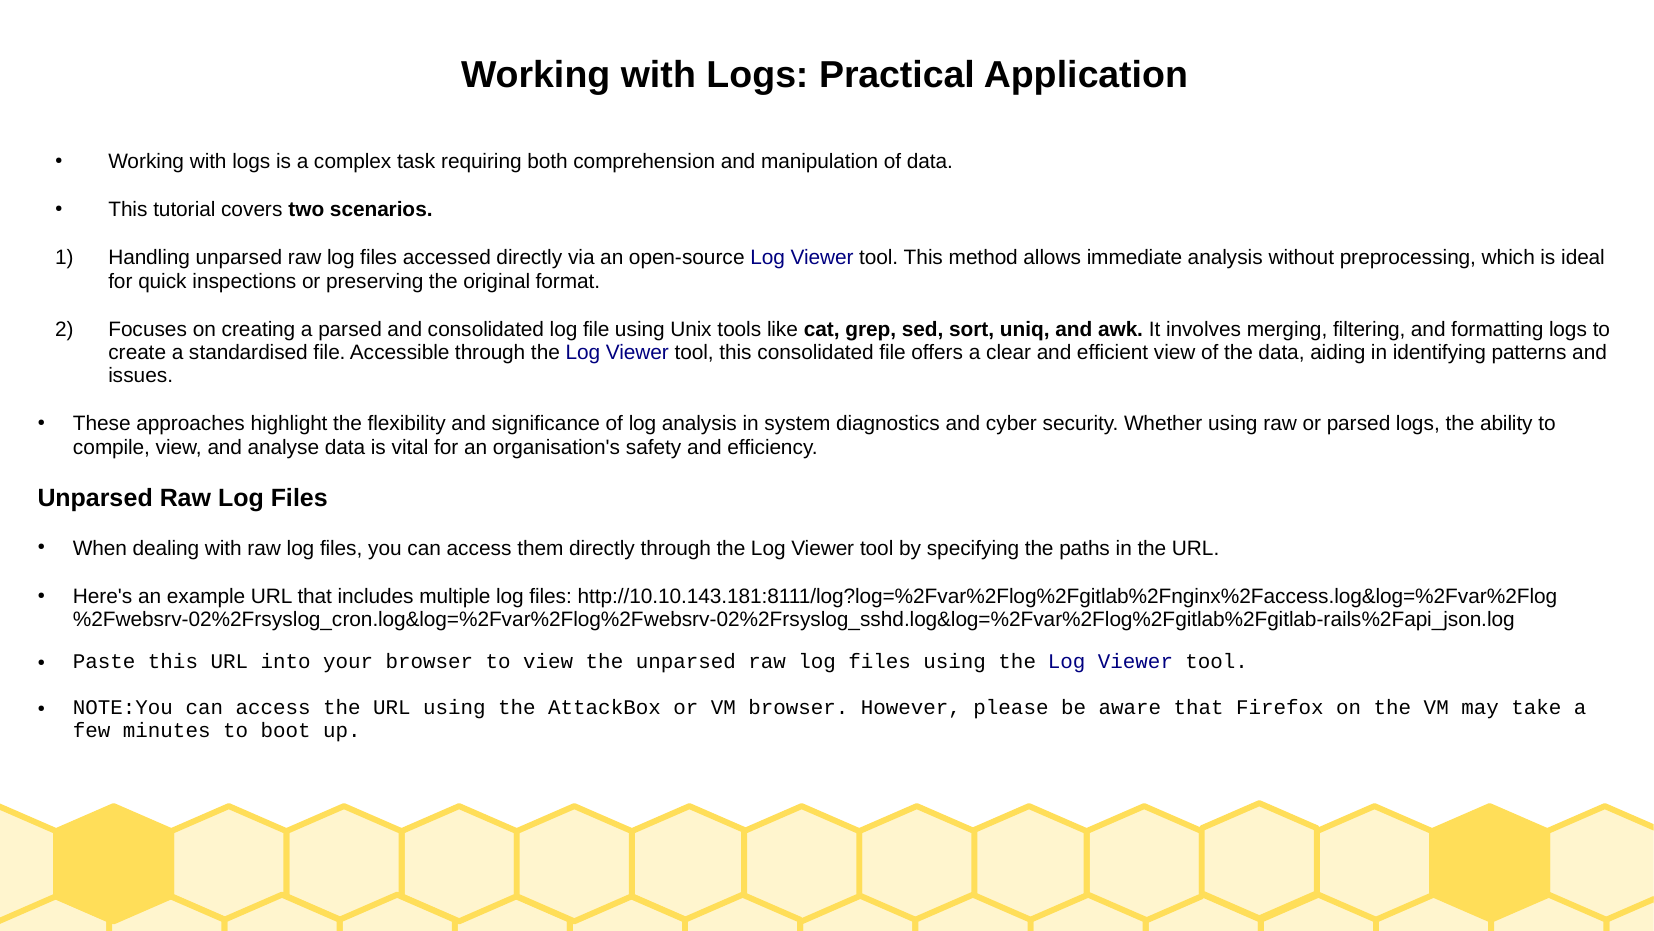

# Working with Logs: Practical Application
Working with logs is a complex task requiring both comprehension and manipulation of data.
This tutorial covers two scenarios.
Handling unparsed raw log files accessed directly via an open-source Log Viewer tool. This method allows immediate analysis without preprocessing, which is ideal for quick inspections or preserving the original format.
Focuses on creating a parsed and consolidated log file using Unix tools like cat, grep, sed, sort, uniq, and awk. It involves merging, filtering, and formatting logs to create a standardised file. Accessible through the Log Viewer tool, this consolidated file offers a clear and efficient view of the data, aiding in identifying patterns and issues.
These approaches highlight the flexibility and significance of log analysis in system diagnostics and cyber security. Whether using raw or parsed logs, the ability to compile, view, and analyse data is vital for an organisation's safety and efficiency.
Unparsed Raw Log Files
When dealing with raw log files, you can access them directly through the Log Viewer tool by specifying the paths in the URL.
Here's an example URL that includes multiple log files: http://10.10.143.181:8111/log?log=%2Fvar%2Flog%2Fgitlab%2Fnginx%2Faccess.log&log=%2Fvar%2Flog%2Fwebsrv-02%2Frsyslog_cron.log&log=%2Fvar%2Flog%2Fwebsrv-02%2Frsyslog_sshd.log&log=%2Fvar%2Flog%2Fgitlab%2Fgitlab-rails%2Fapi_json.log
Paste this URL into your browser to view the unparsed raw log files using the Log Viewer tool.
NOTE:You can access the URL using the AttackBox or VM browser. However, please be aware that Firefox on the VM may take a few minutes to boot up.